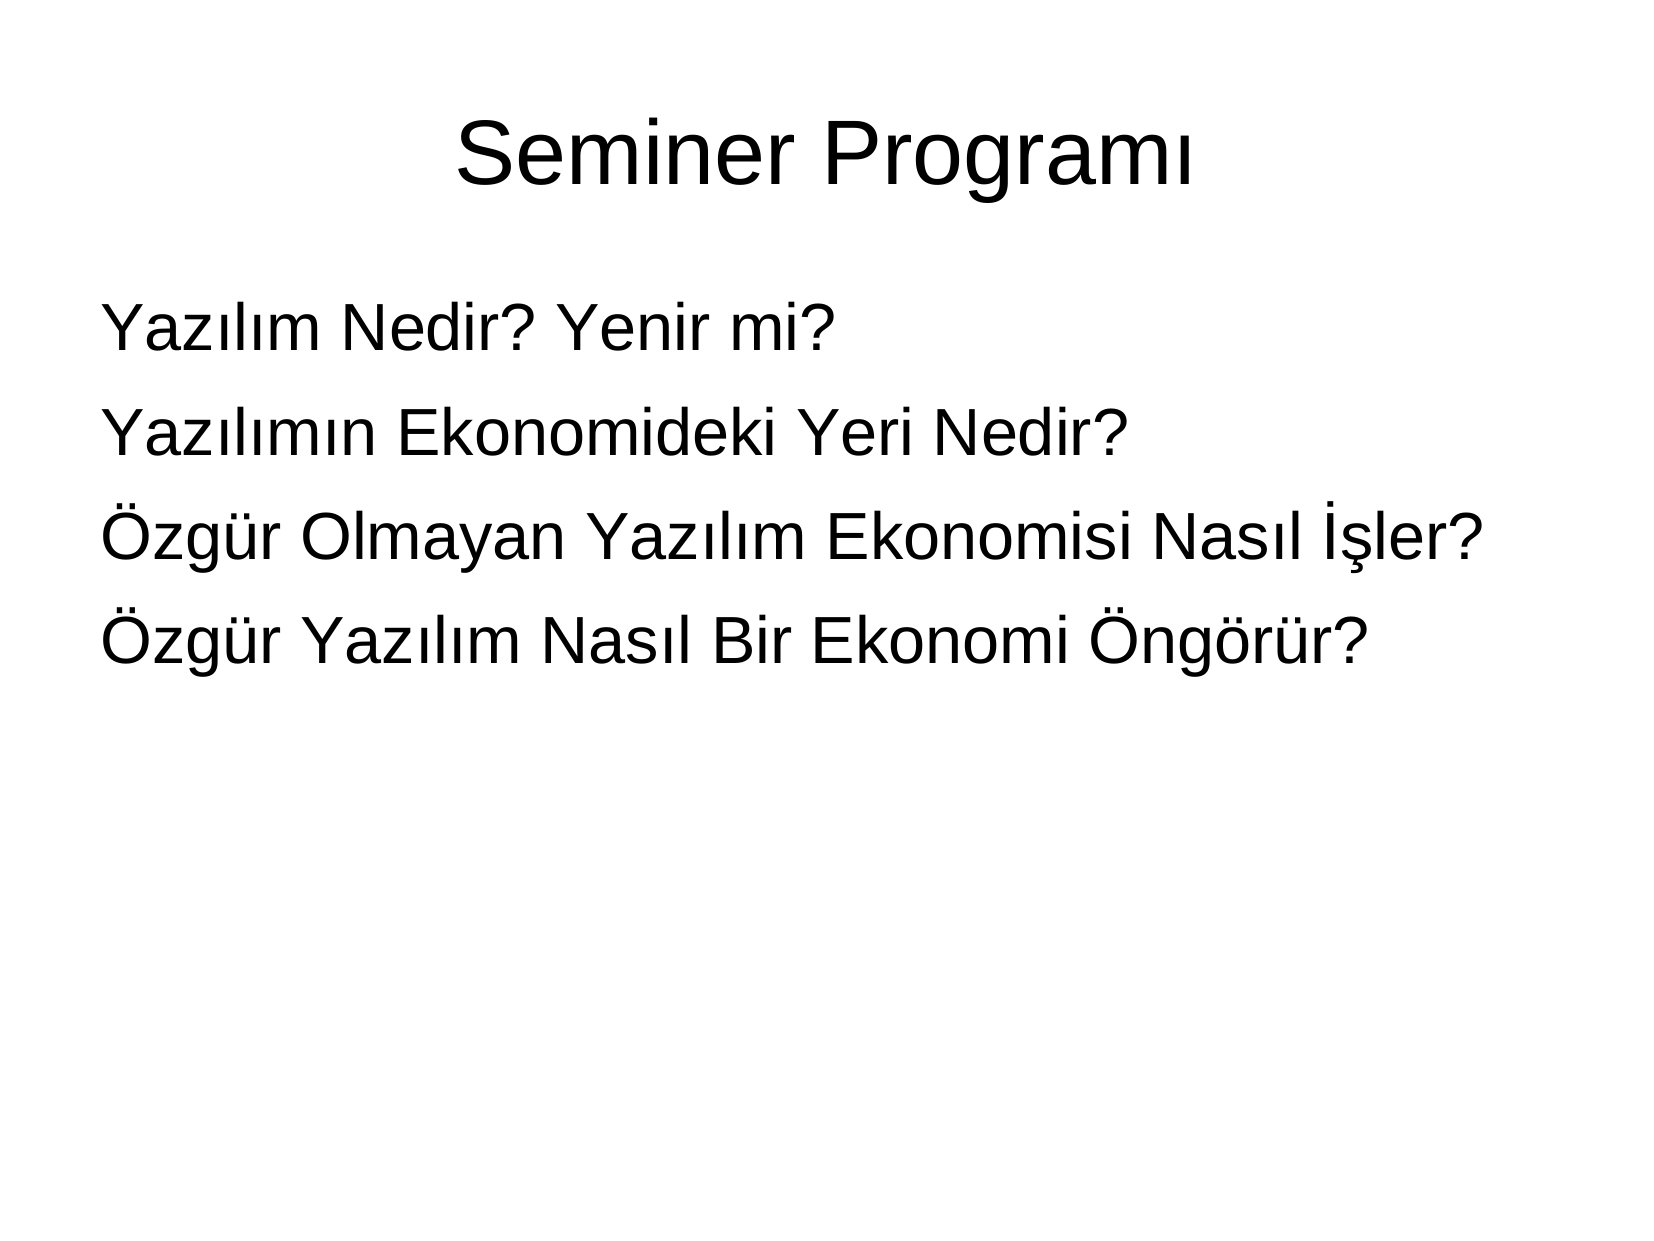

# Seminer Programı
Yazılım Nedir? Yenir mi?
Yazılımın Ekonomideki Yeri Nedir?
Özgür Olmayan Yazılım Ekonomisi Nasıl İşler?
Özgür Yazılım Nasıl Bir Ekonomi Öngörür?